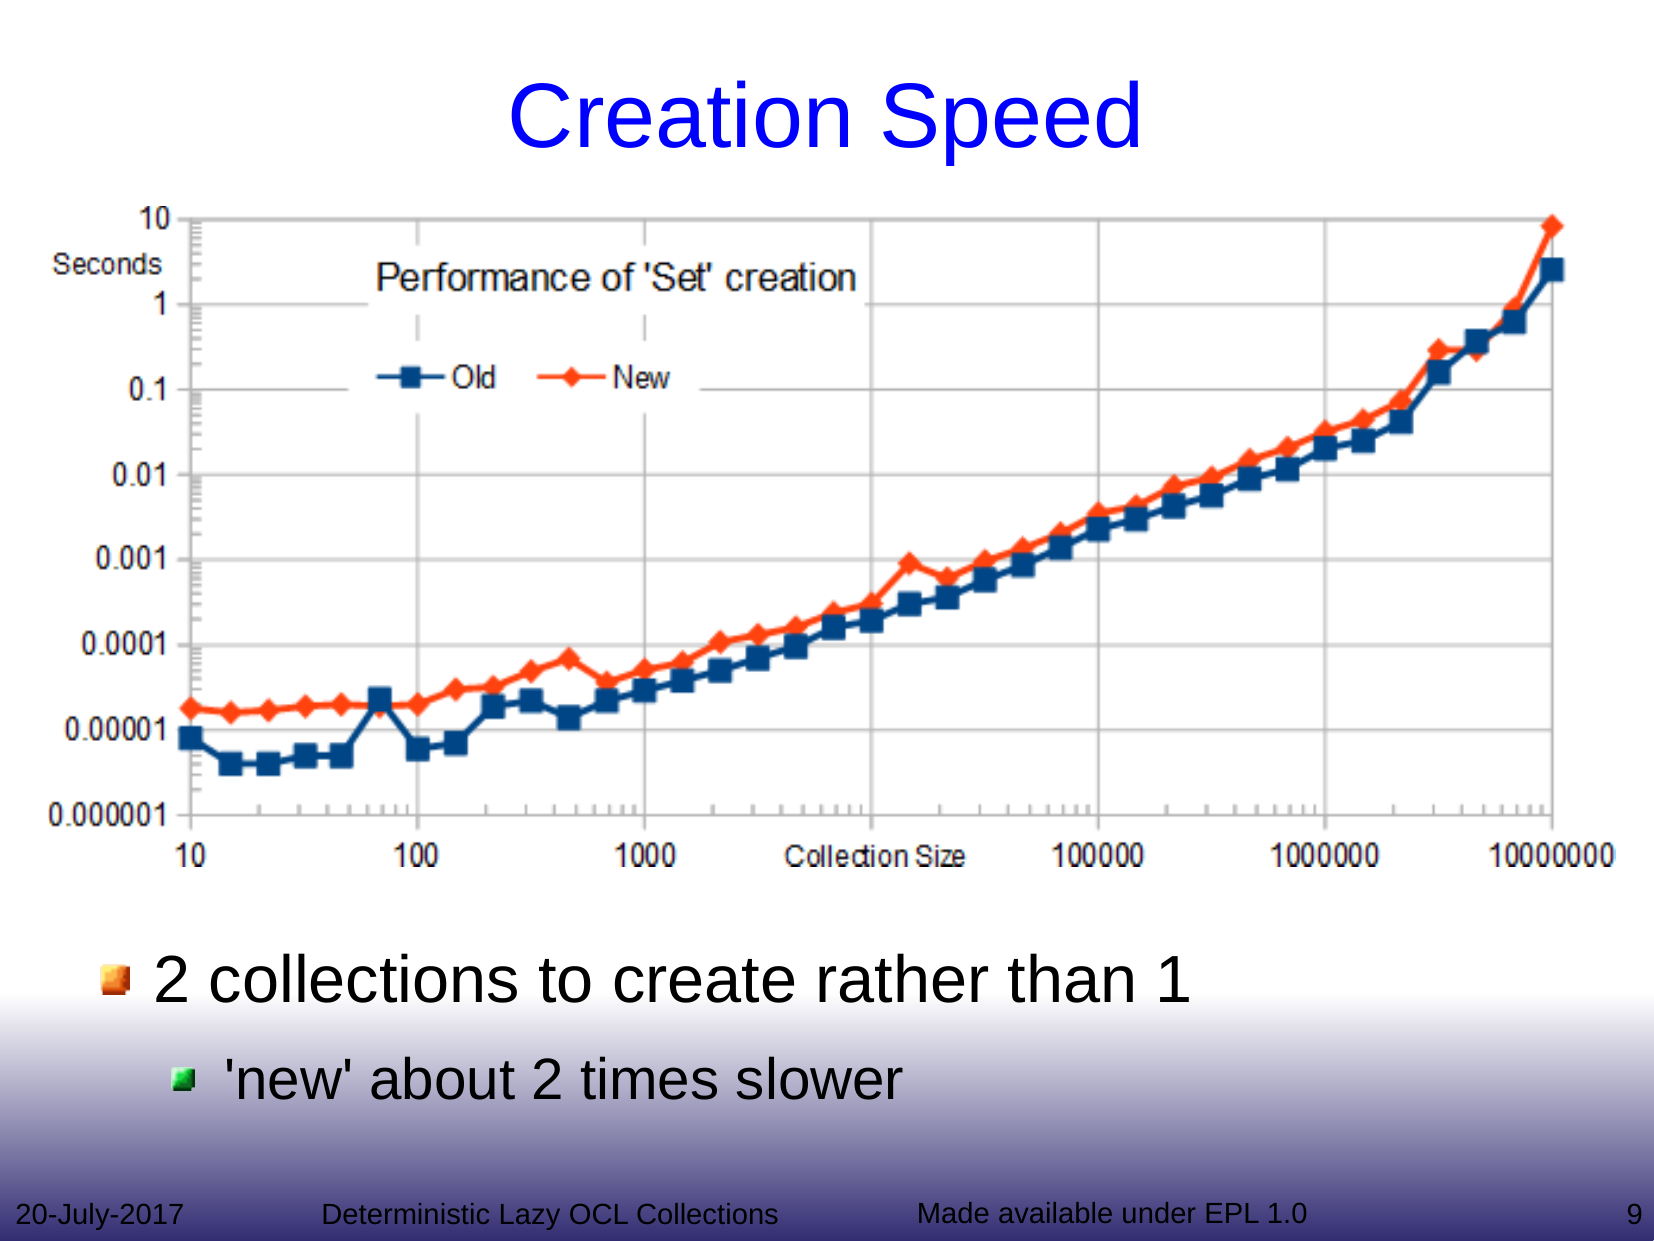

# Creation Speed
2 collections to create rather than 1
'new' about 2 times slower
20-July-2017
Deterministic Lazy OCL Collections
9